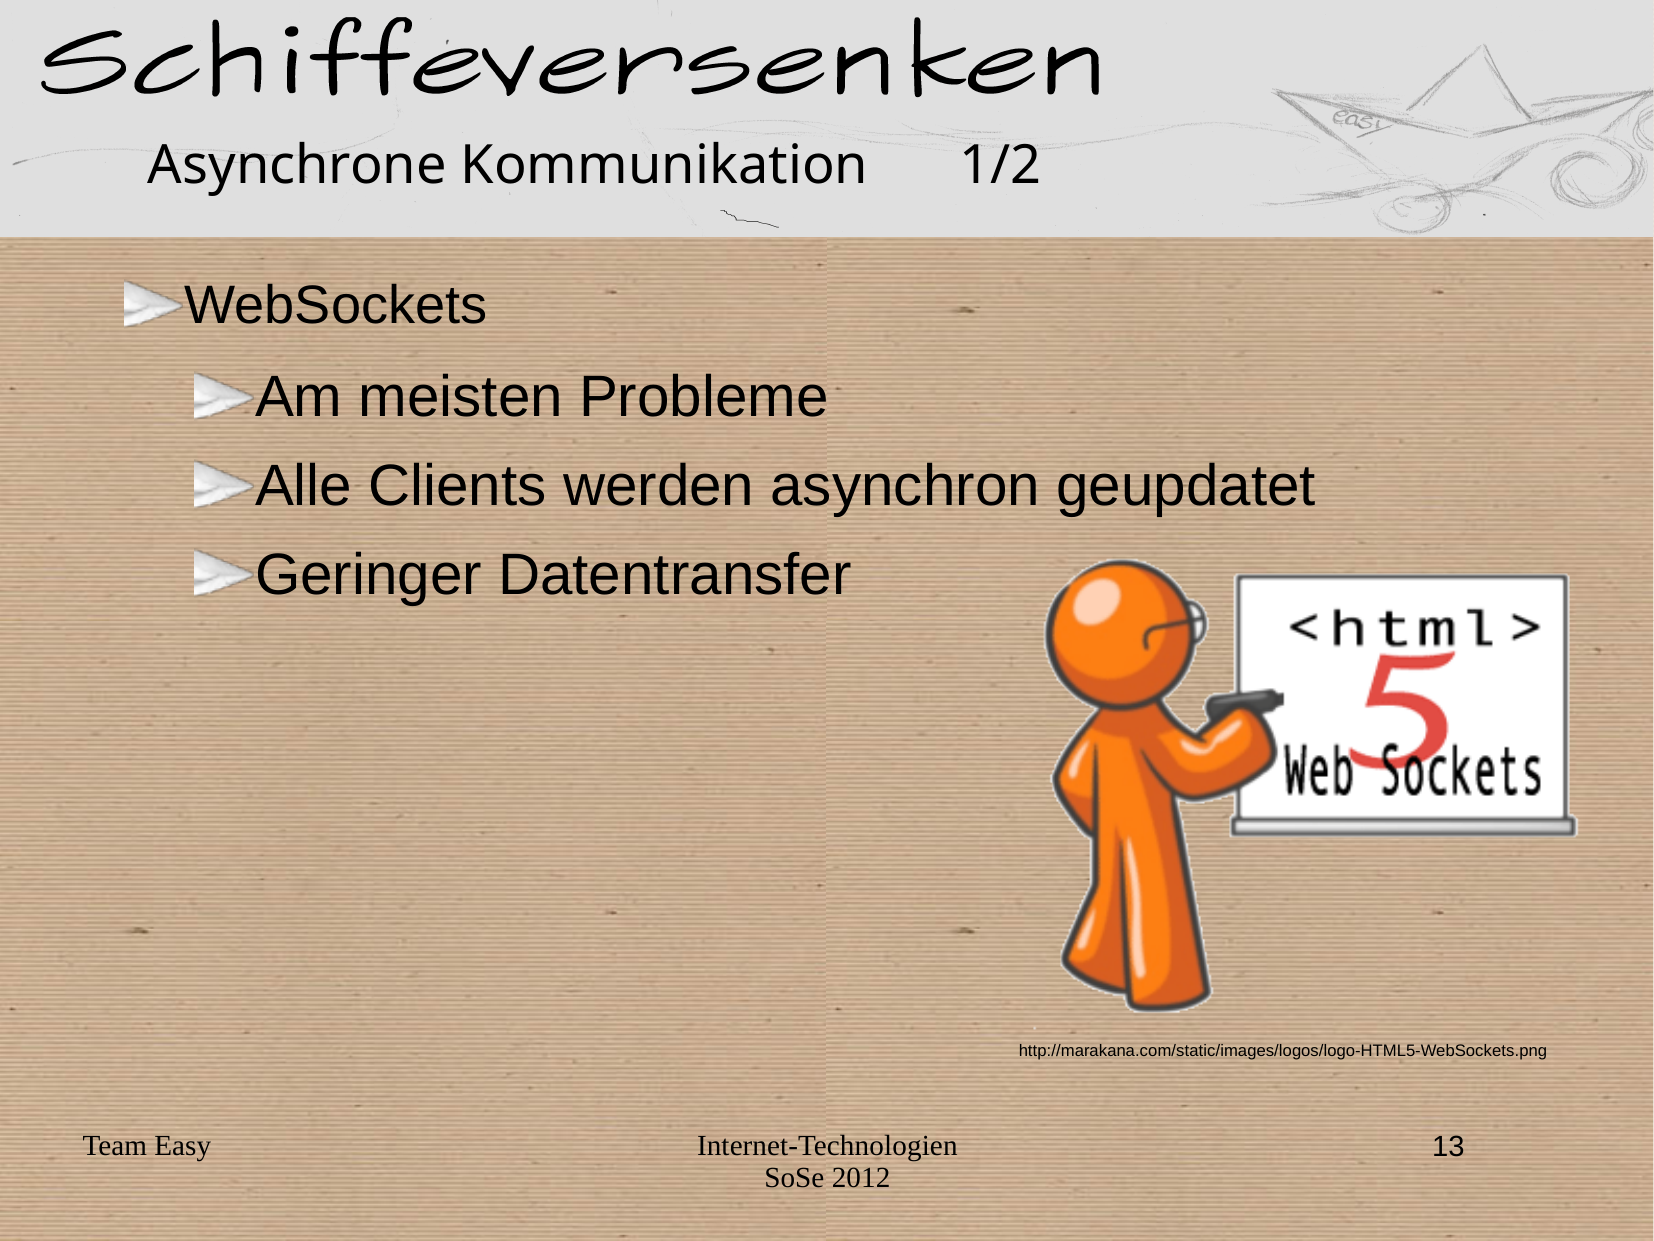

# Asynchrone Kommunikation		1/2
WebSockets
Am meisten Probleme
Alle Clients werden asynchron geupdatet
Geringer Datentransfer
http://marakana.com/static/images/logos/logo-HTML5-WebSockets.png